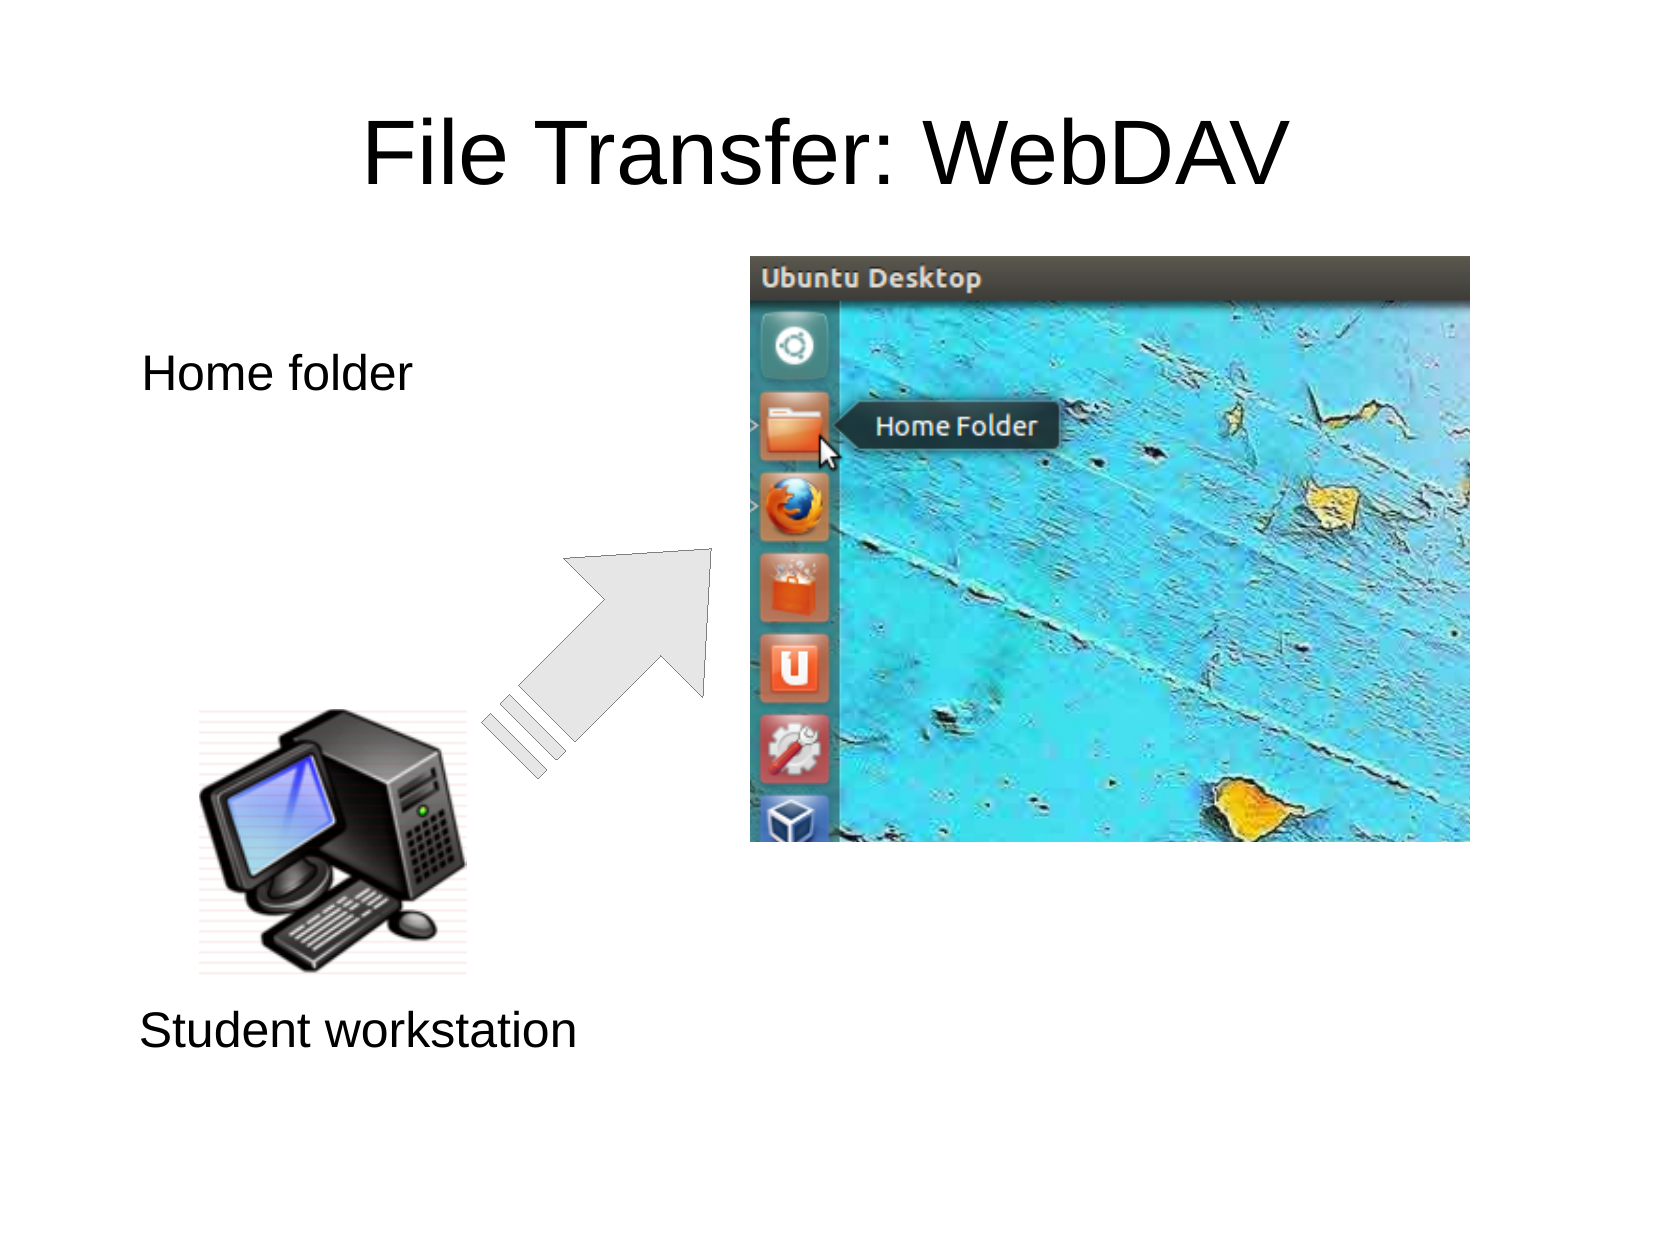

# File Transfer: WebDAV
Home folder
Student workstation